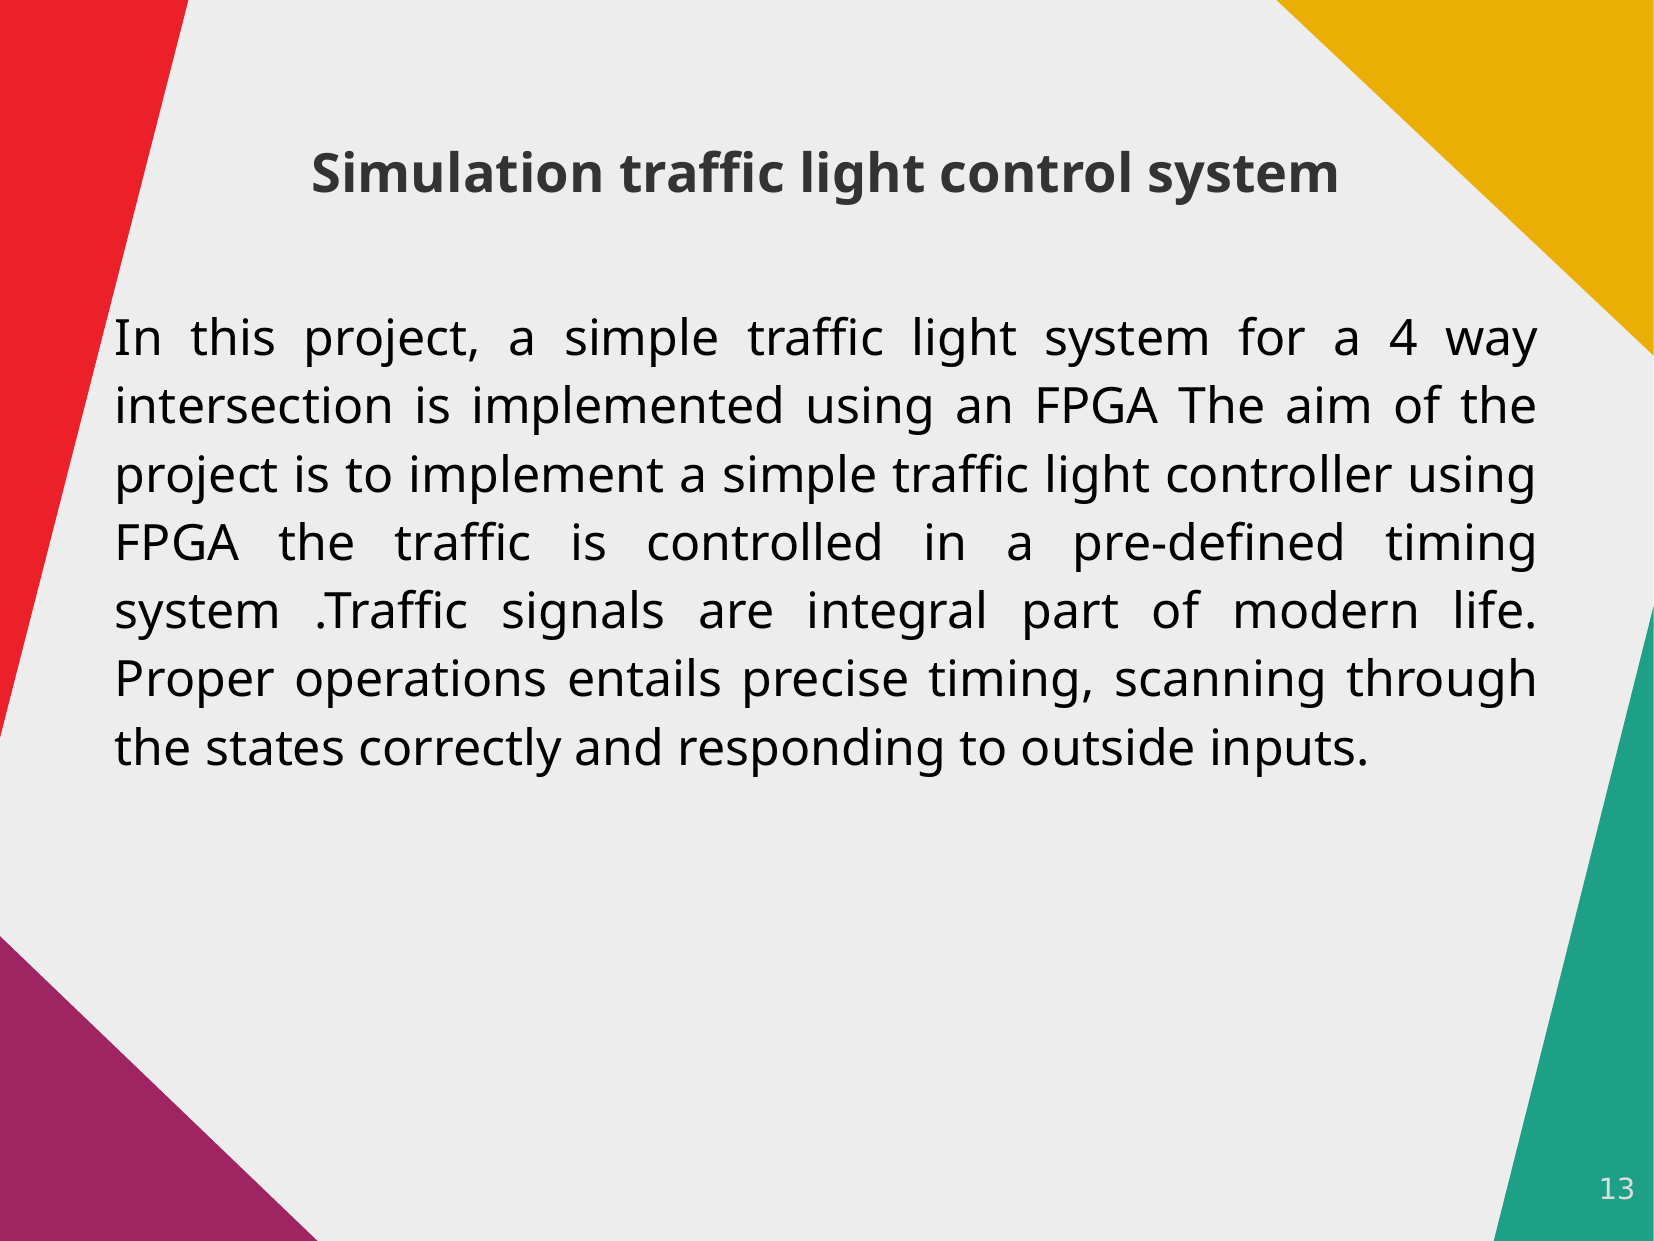

# Simulation traffic light control system
In this project, a simple traffic light system for a 4 way intersection is implemented using an FPGA The aim of the project is to implement a simple traffic light controller using FPGA the traffic is controlled in a pre-defined timing system .Traffic signals are integral part of modern life. Proper operations entails precise timing, scanning through the states correctly and responding to outside inputs.
13